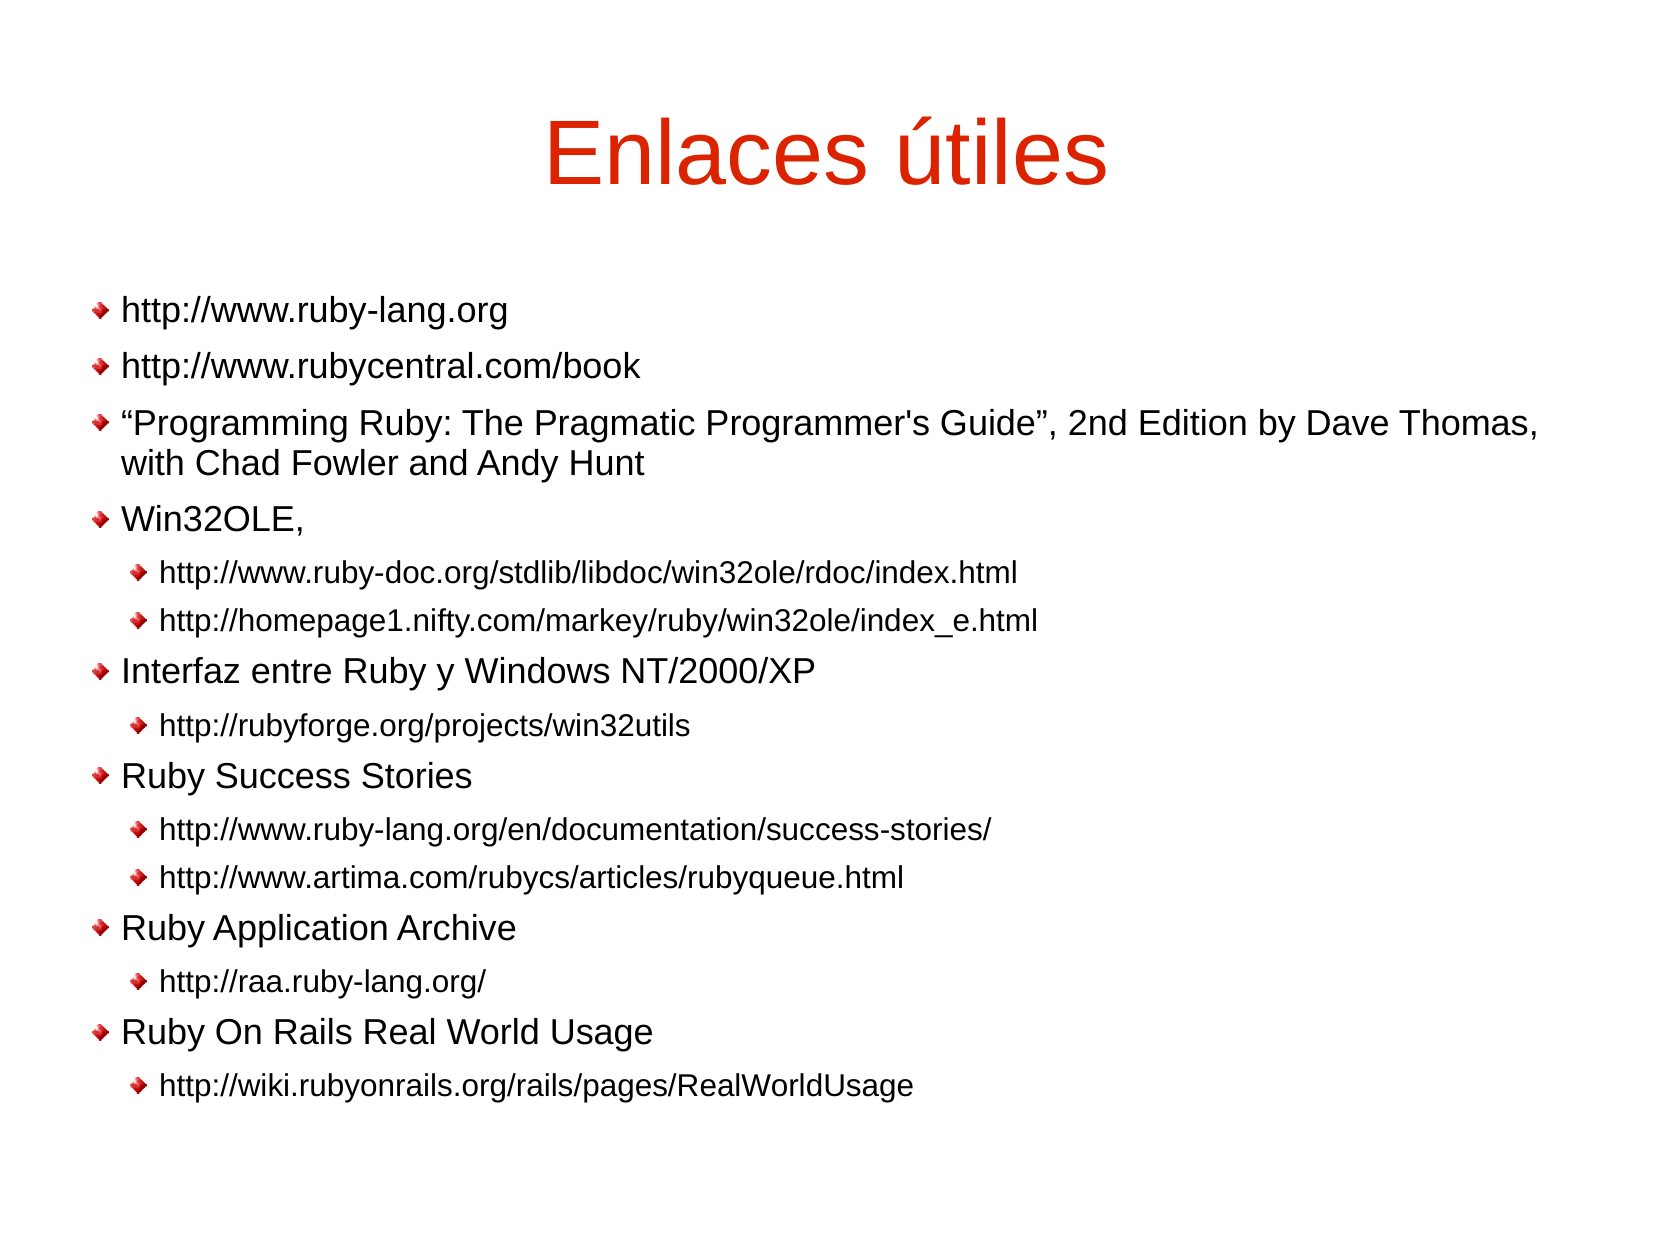

# Enlaces útiles
http://www.ruby-lang.org
http://www.rubycentral.com/book
“Programming Ruby: The Pragmatic Programmer's Guide”, 2nd Edition by Dave Thomas, with Chad Fowler and Andy Hunt
Win32OLE,
http://www.ruby-doc.org/stdlib/libdoc/win32ole/rdoc/index.html
http://homepage1.nifty.com/markey/ruby/win32ole/index_e.html
Interfaz entre Ruby y Windows NT/2000/XP
http://rubyforge.org/projects/win32utils
Ruby Success Stories
http://www.ruby-lang.org/en/documentation/success-stories/
http://www.artima.com/rubycs/articles/rubyqueue.html
Ruby Application Archive
http://raa.ruby-lang.org/
Ruby On Rails Real World Usage
http://wiki.rubyonrails.org/rails/pages/RealWorldUsage